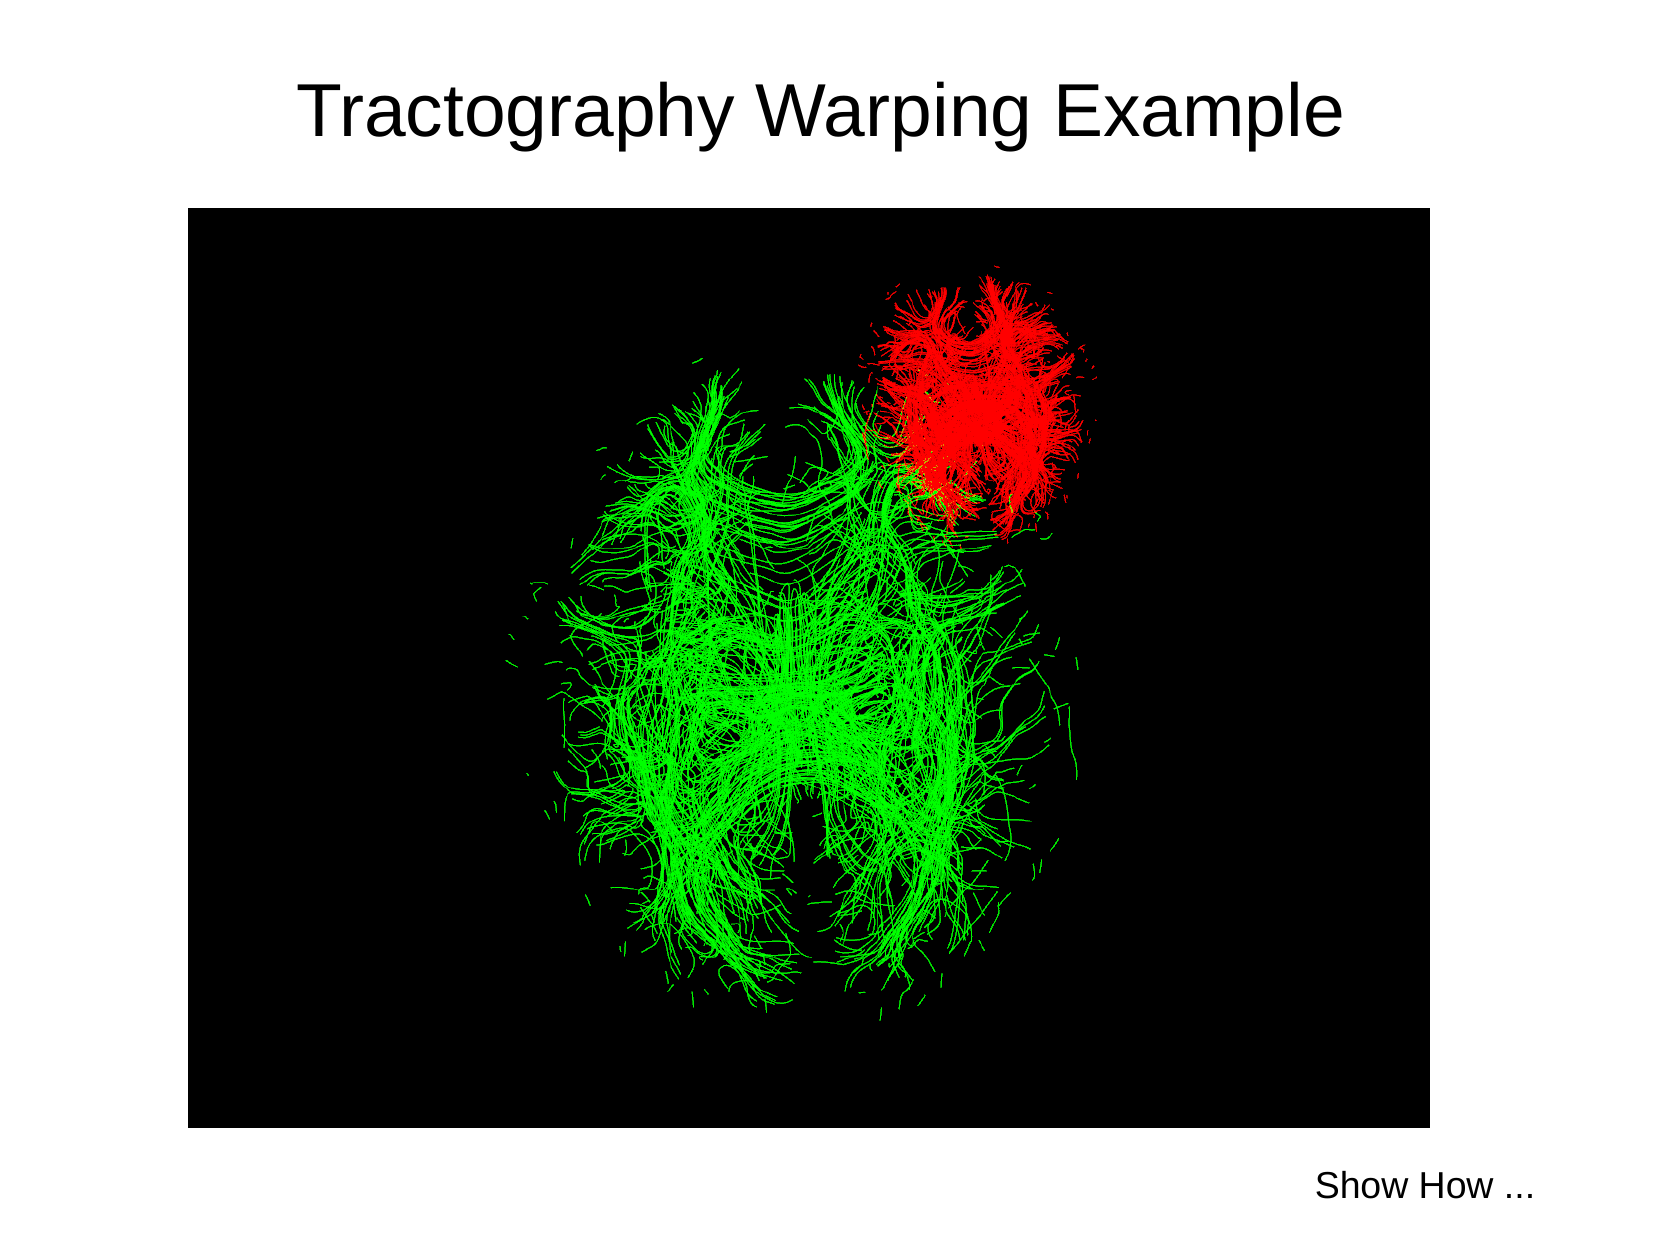

# Tractography Warping Example
Show How ...